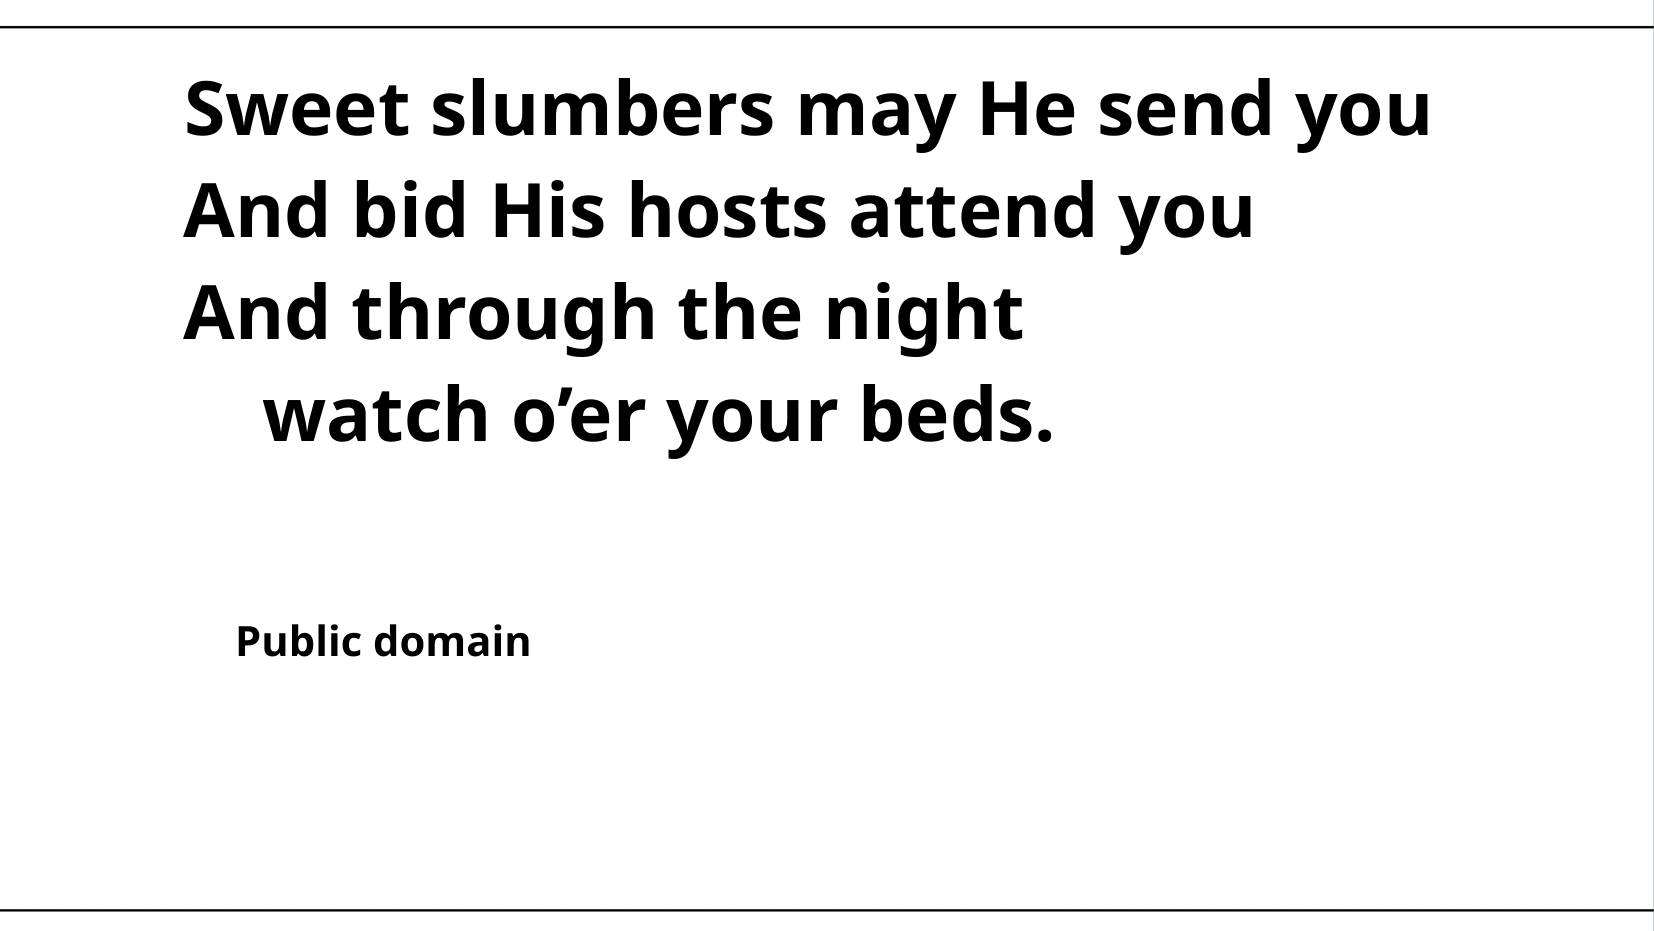

Sweet slumbers may He send you
 And bid His hosts attend you
 And through the night
 watch o’er your beds.
 Public domain